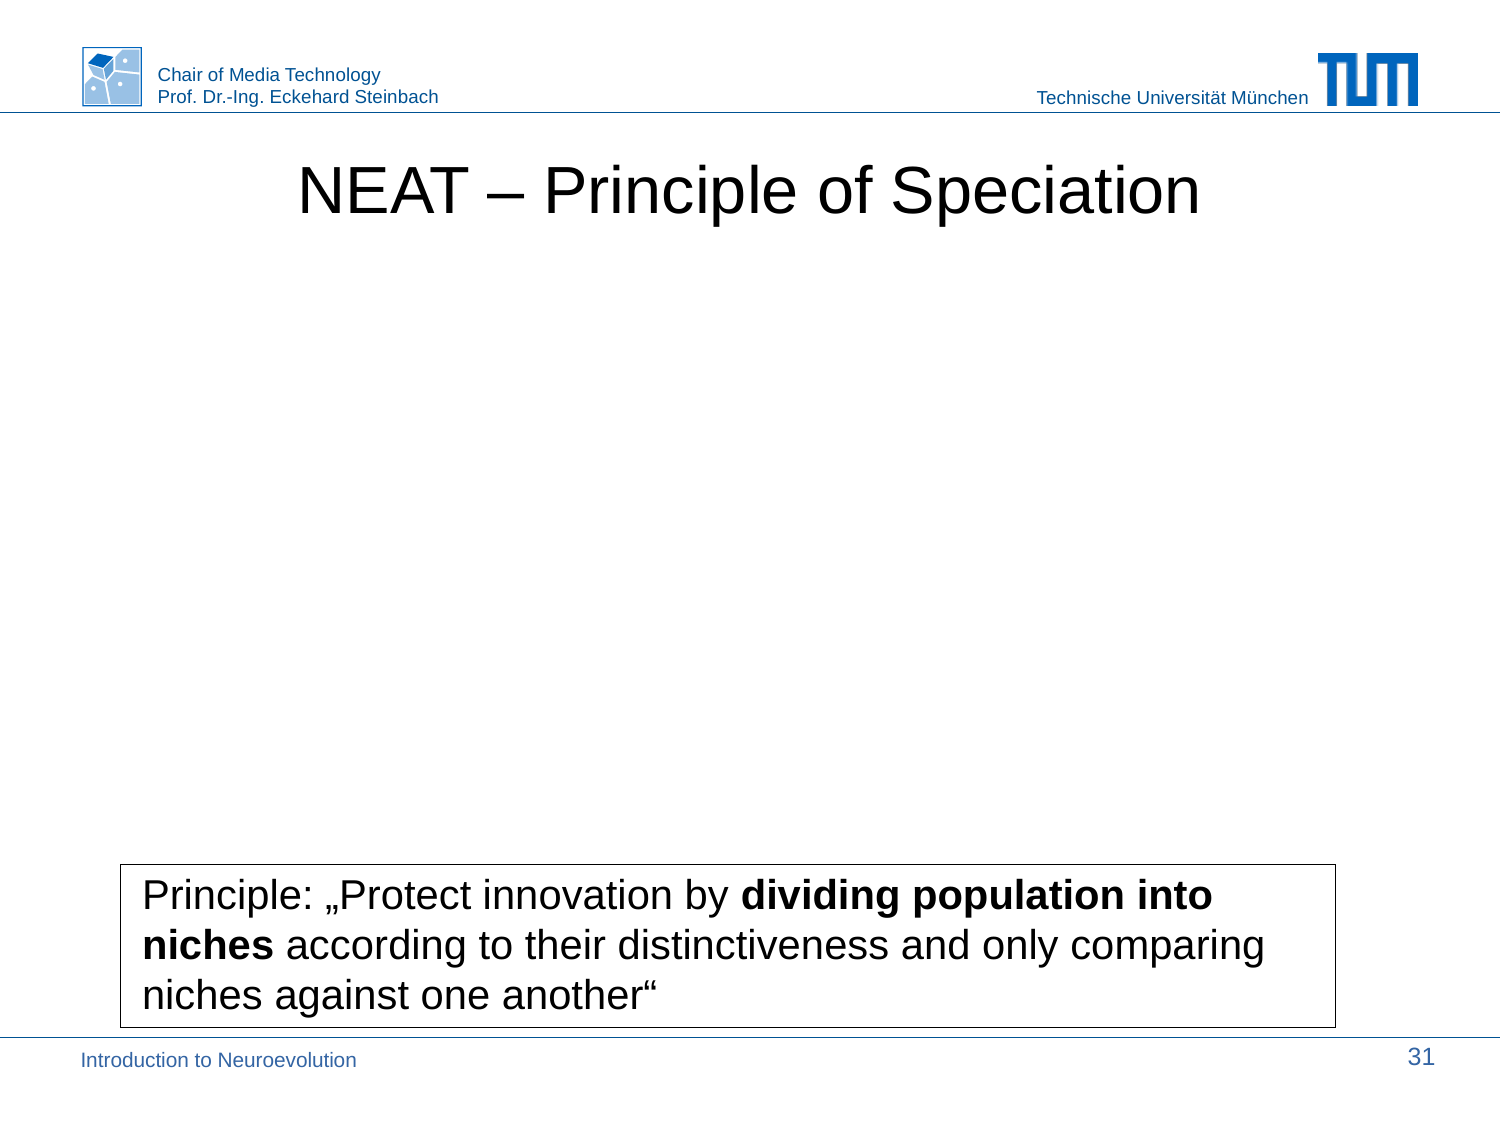

# NEAT – Principle of Speciation
Principle: „Protect innovation by dividing population into niches according to their distinctiveness and only comparing niches against one another“
Introduction to Neuroevolution